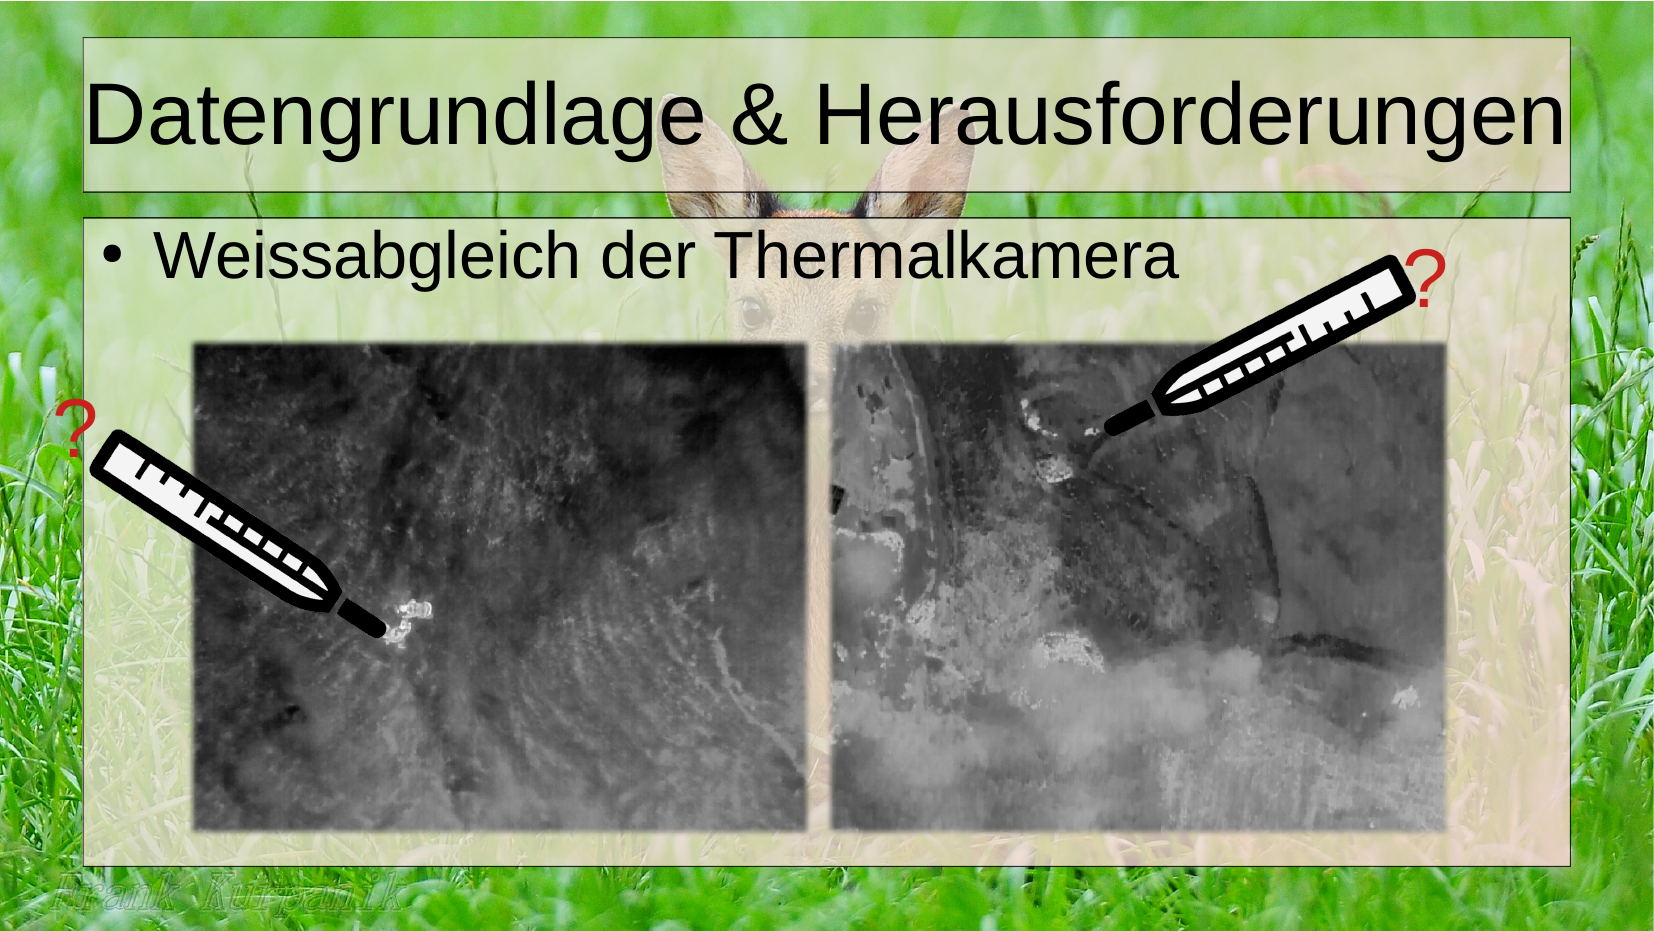

# Datengrundlage & Herausforderungen
Weissabgleich der Thermalkamera
?
?